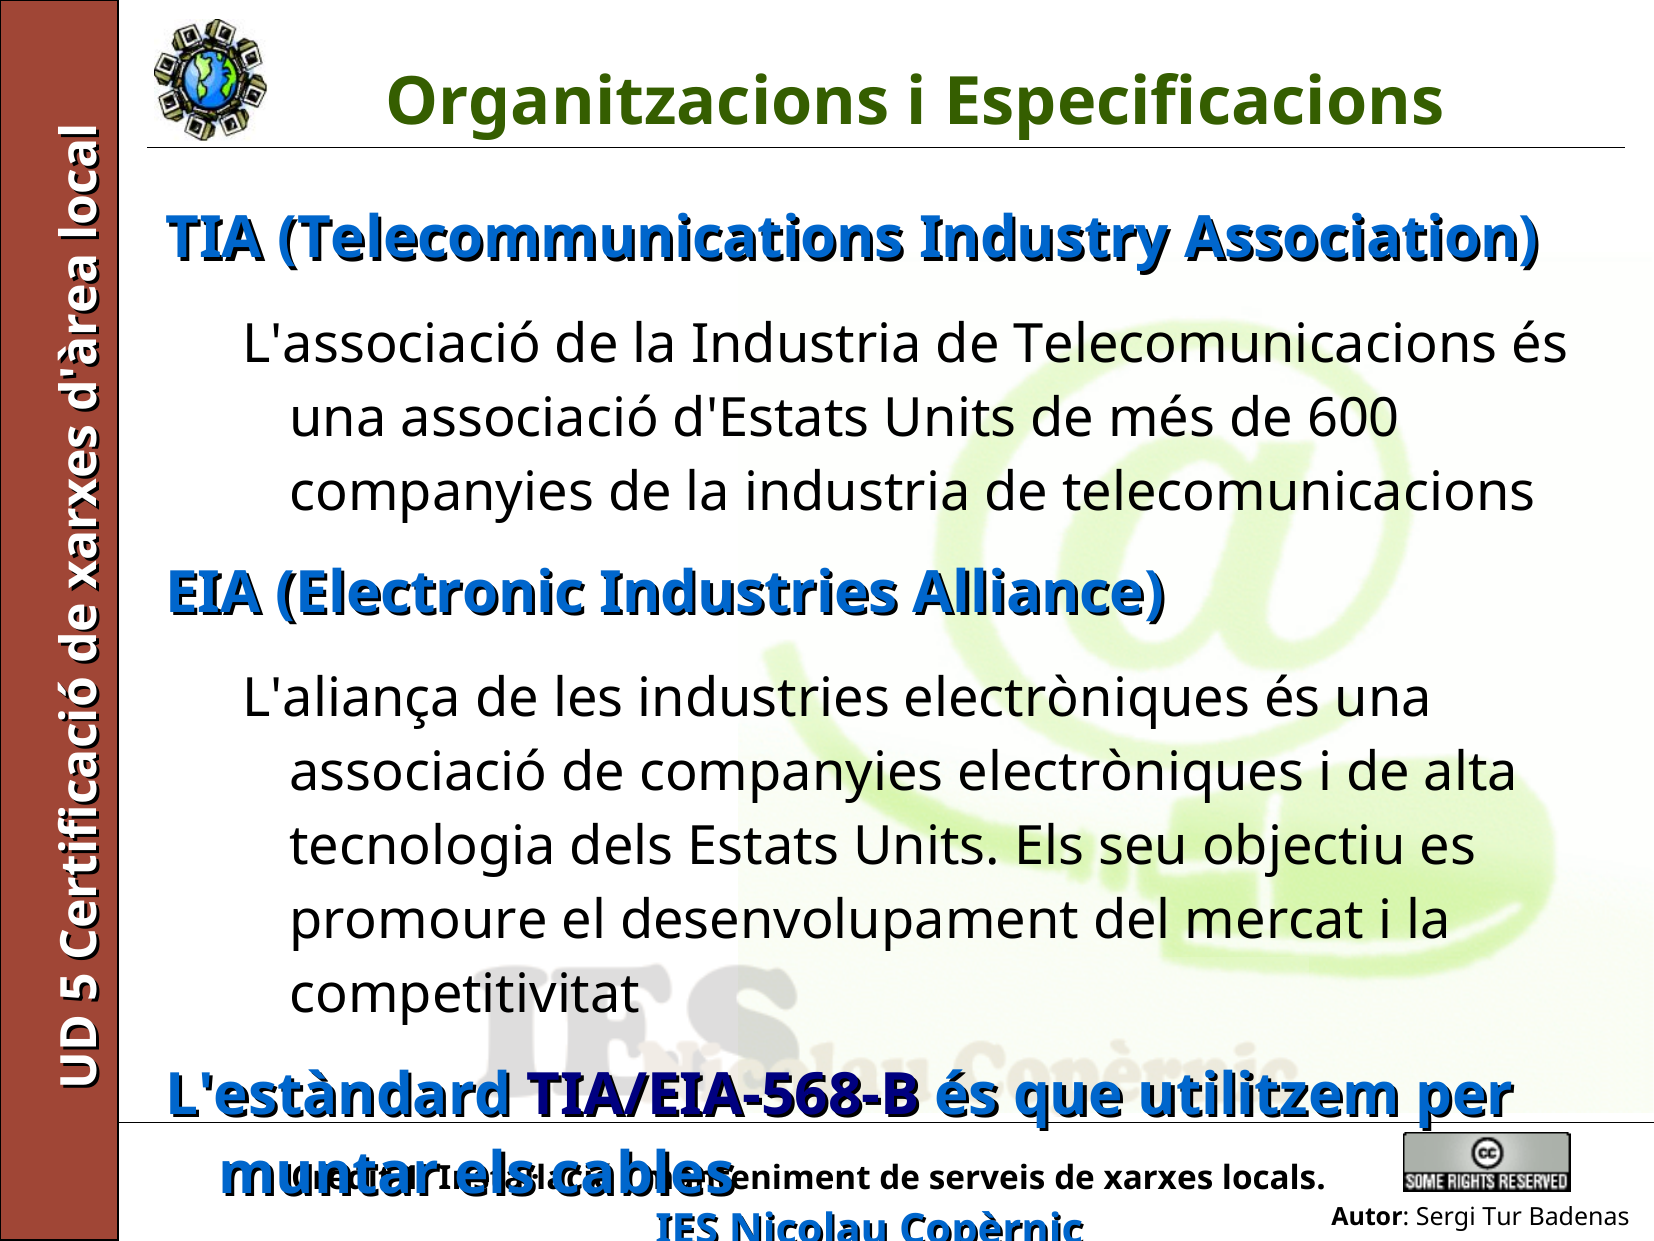

# Organitzacions i Especificacions
TIA (Telecommunications Industry Association)
L'associació de la Industria de Telecomunicacions és una associació d'Estats Units de més de 600 companyies de la industria de telecomunicacions
EIA (Electronic Industries Alliance)
L'aliança de les industries electròniques és una associació de companyies electròniques i de alta tecnologia dels Estats Units. Els seu objectiu es promoure el desenvolupament del mercat i la competitivitat
L'estàndard TIA/EIA-568-B és que utilitzem per muntar els cables
Defineix com a de ser el cablejat de telecomunicacions en un edifici comercial